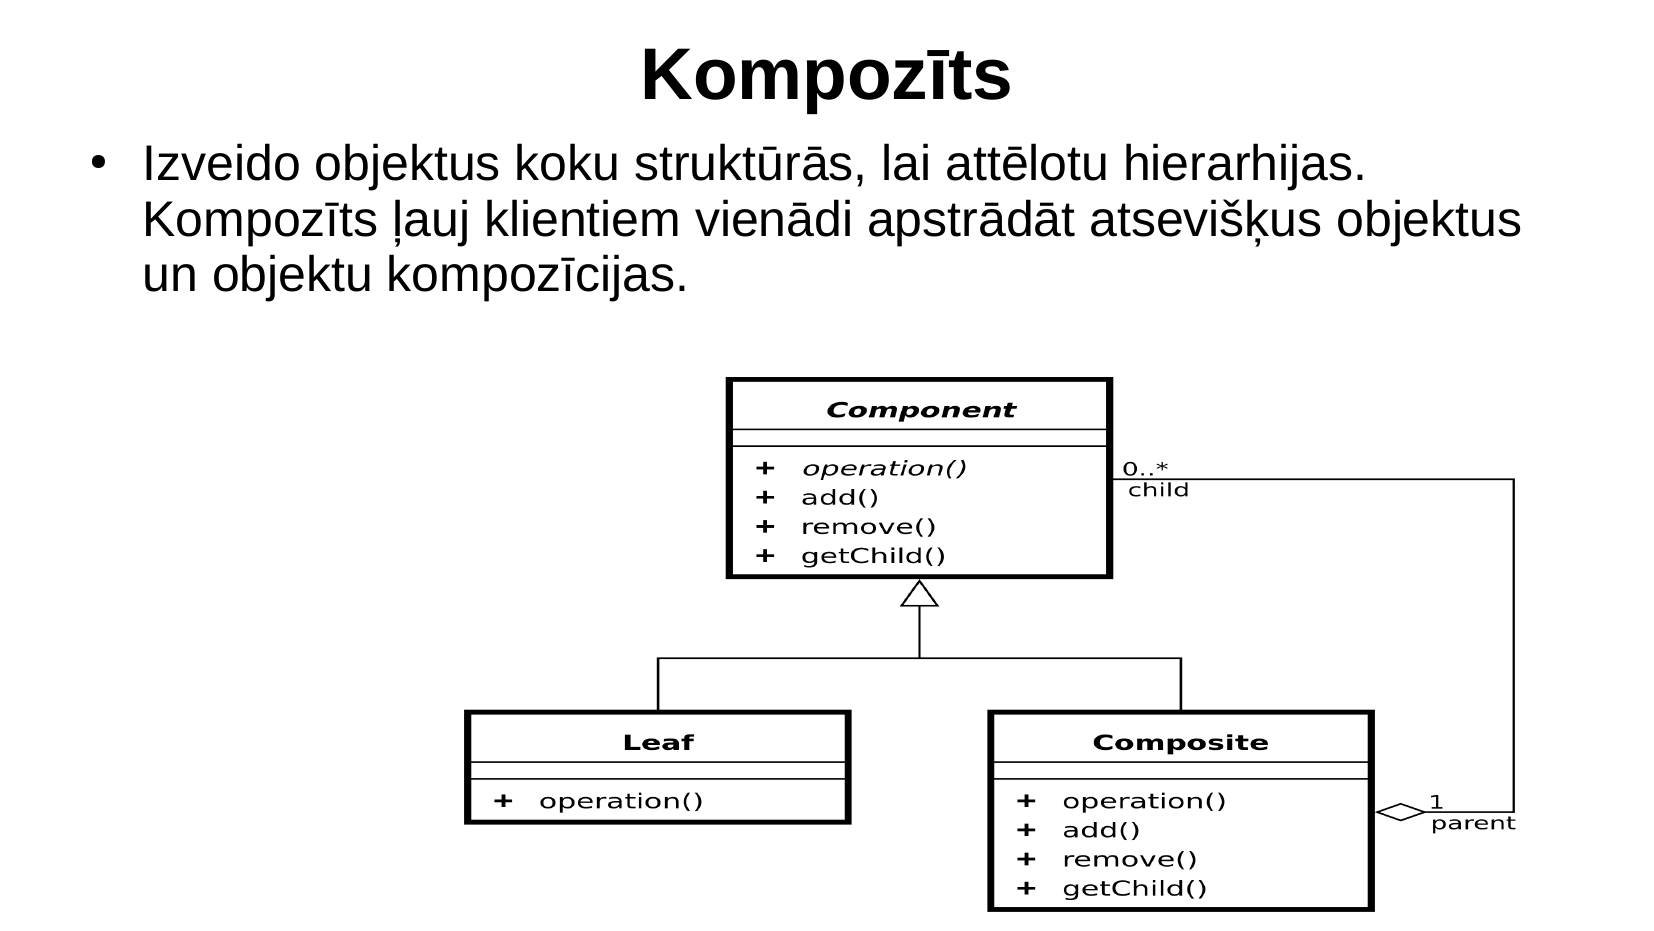

# Kompozīts
Izveido objektus koku struktūrās, lai attēlotu hierarhijas. Kompozīts ļauj klientiem vienādi apstrādāt atsevišķus objektus un objektu kompozīcijas.